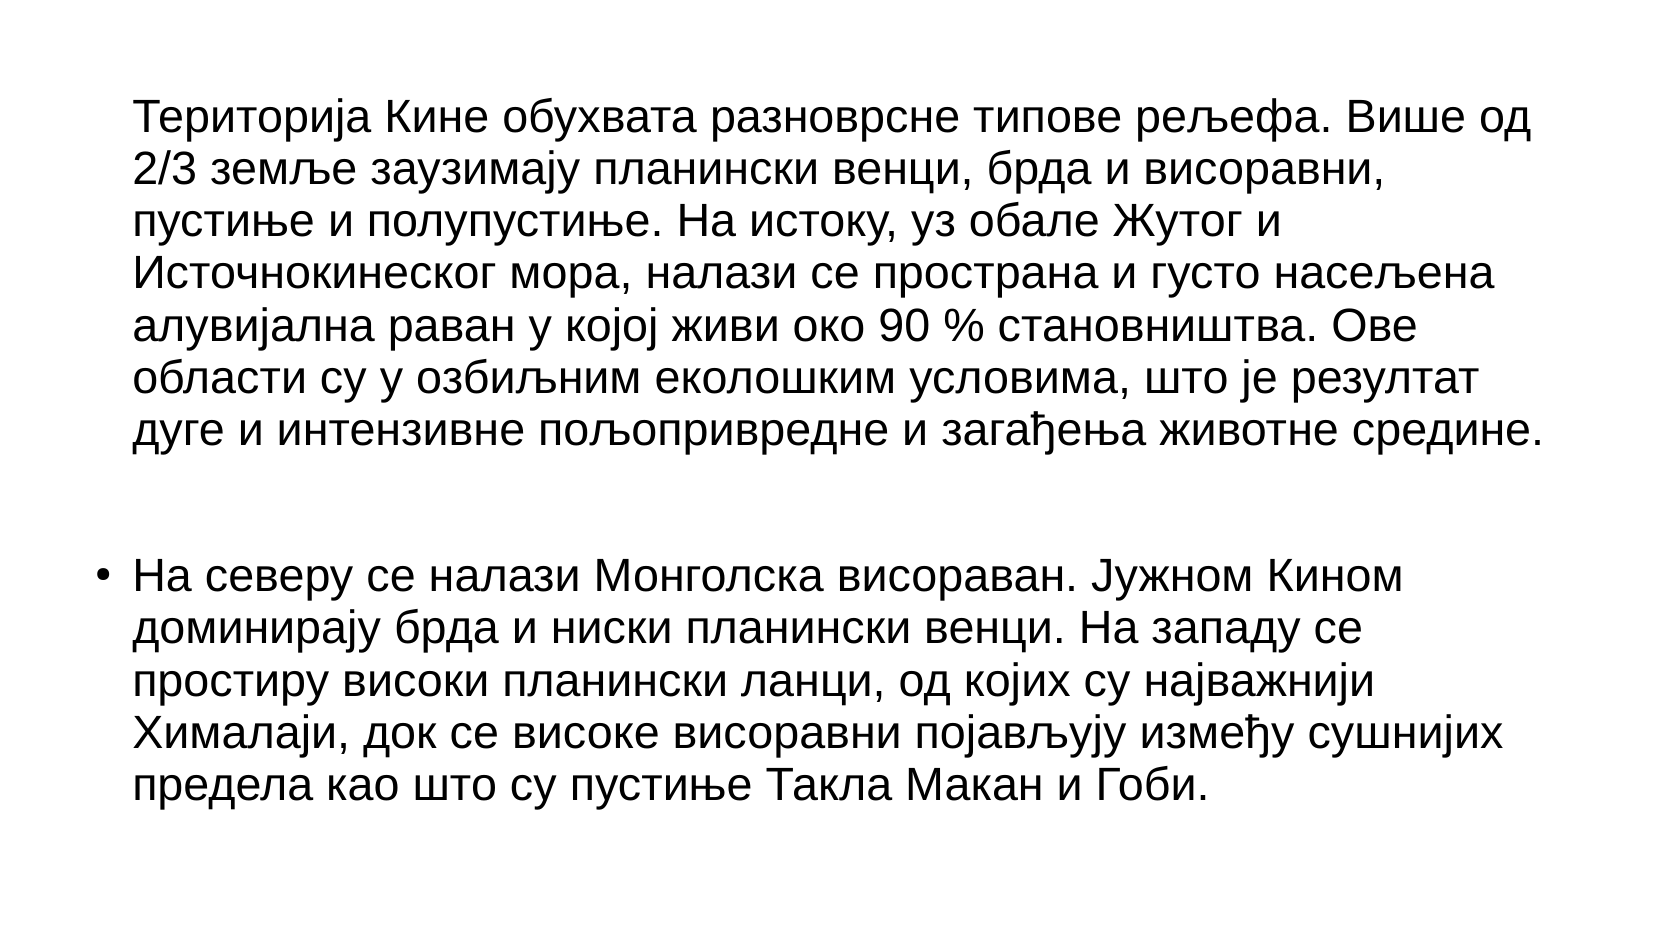

# Територија Кине обухвата разноврсне типове рељефа. Више од 2/3 земље заузимају планински венци, брда и висоравни, пустиње и полупустиње. На истоку, уз обале Жутог и Источнокинеског мора, налази се пространа и густо насељена алувијална раван у којој живи око 90 % становништва. Ове области су у озбиљним еколошким условима, што је резултат дуге и интензивне пољопривредне и загађења животне средине.
На северу се налази Монголска висораван. Јужном Кином доминирају брда и ниски планински венци. На западу се простиру високи планински ланци, од којих су најважнији Хималаји, док се високе висоравни појављују између сушнијих предела као што су пустиње Такла Макан и Гоби.